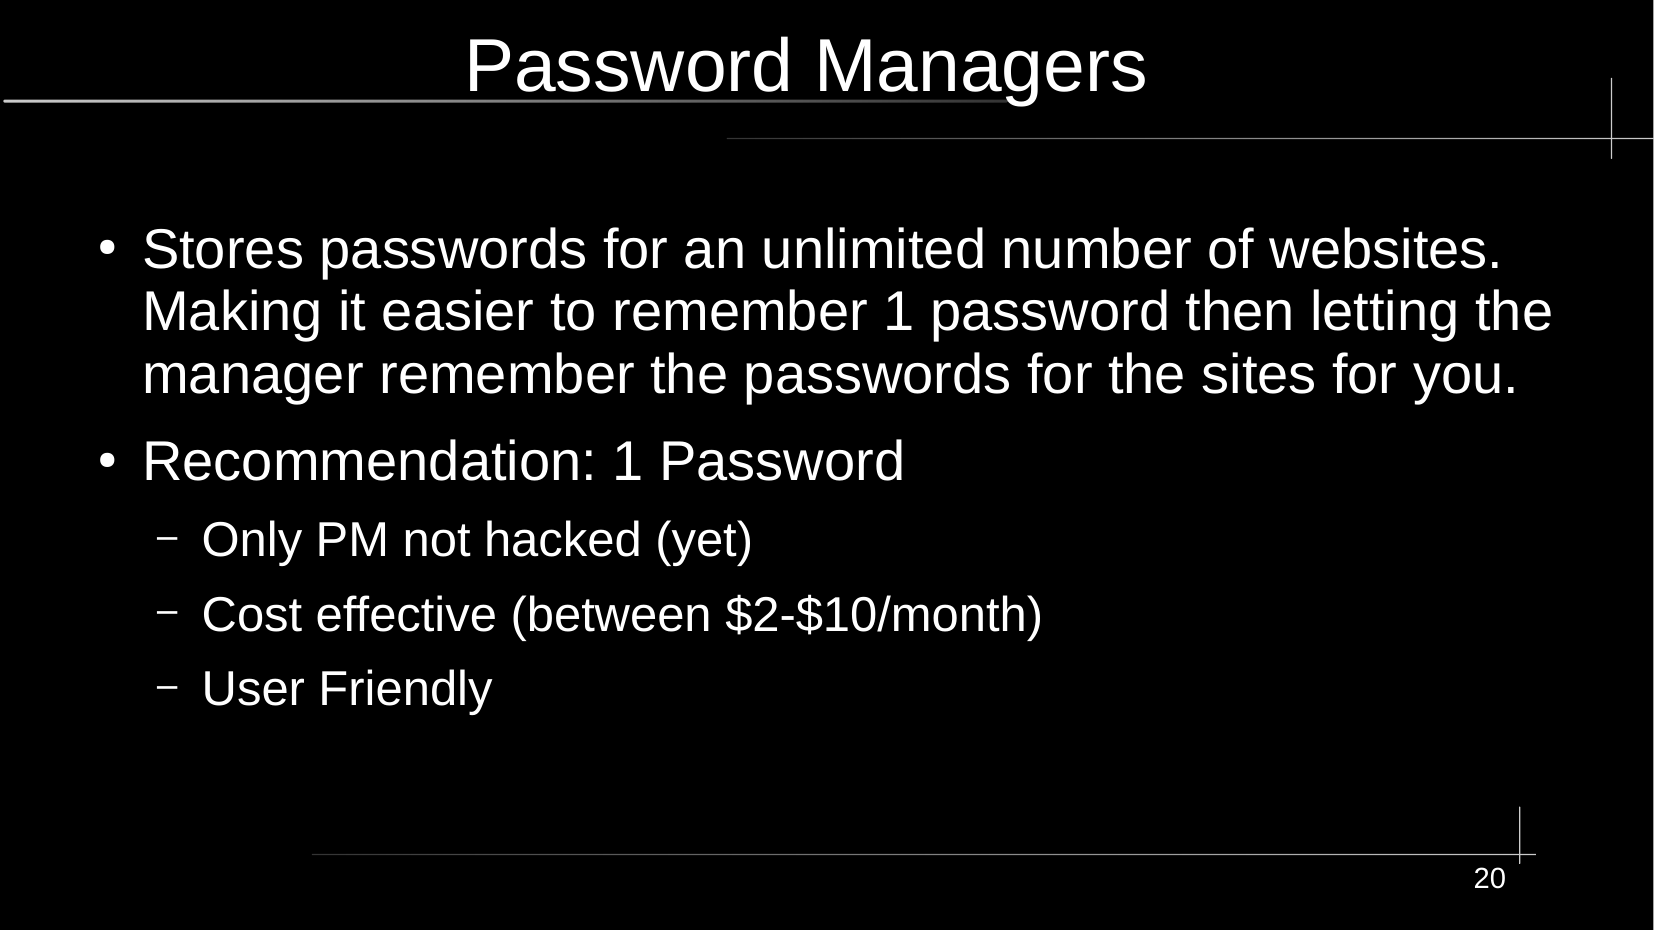

# Password Managers
Stores passwords for an unlimited number of websites. Making it easier to remember 1 password then letting the manager remember the passwords for the sites for you.
Recommendation: 1 Password
Only PM not hacked (yet)
Cost effective (between $2-$10/month)
User Friendly
20